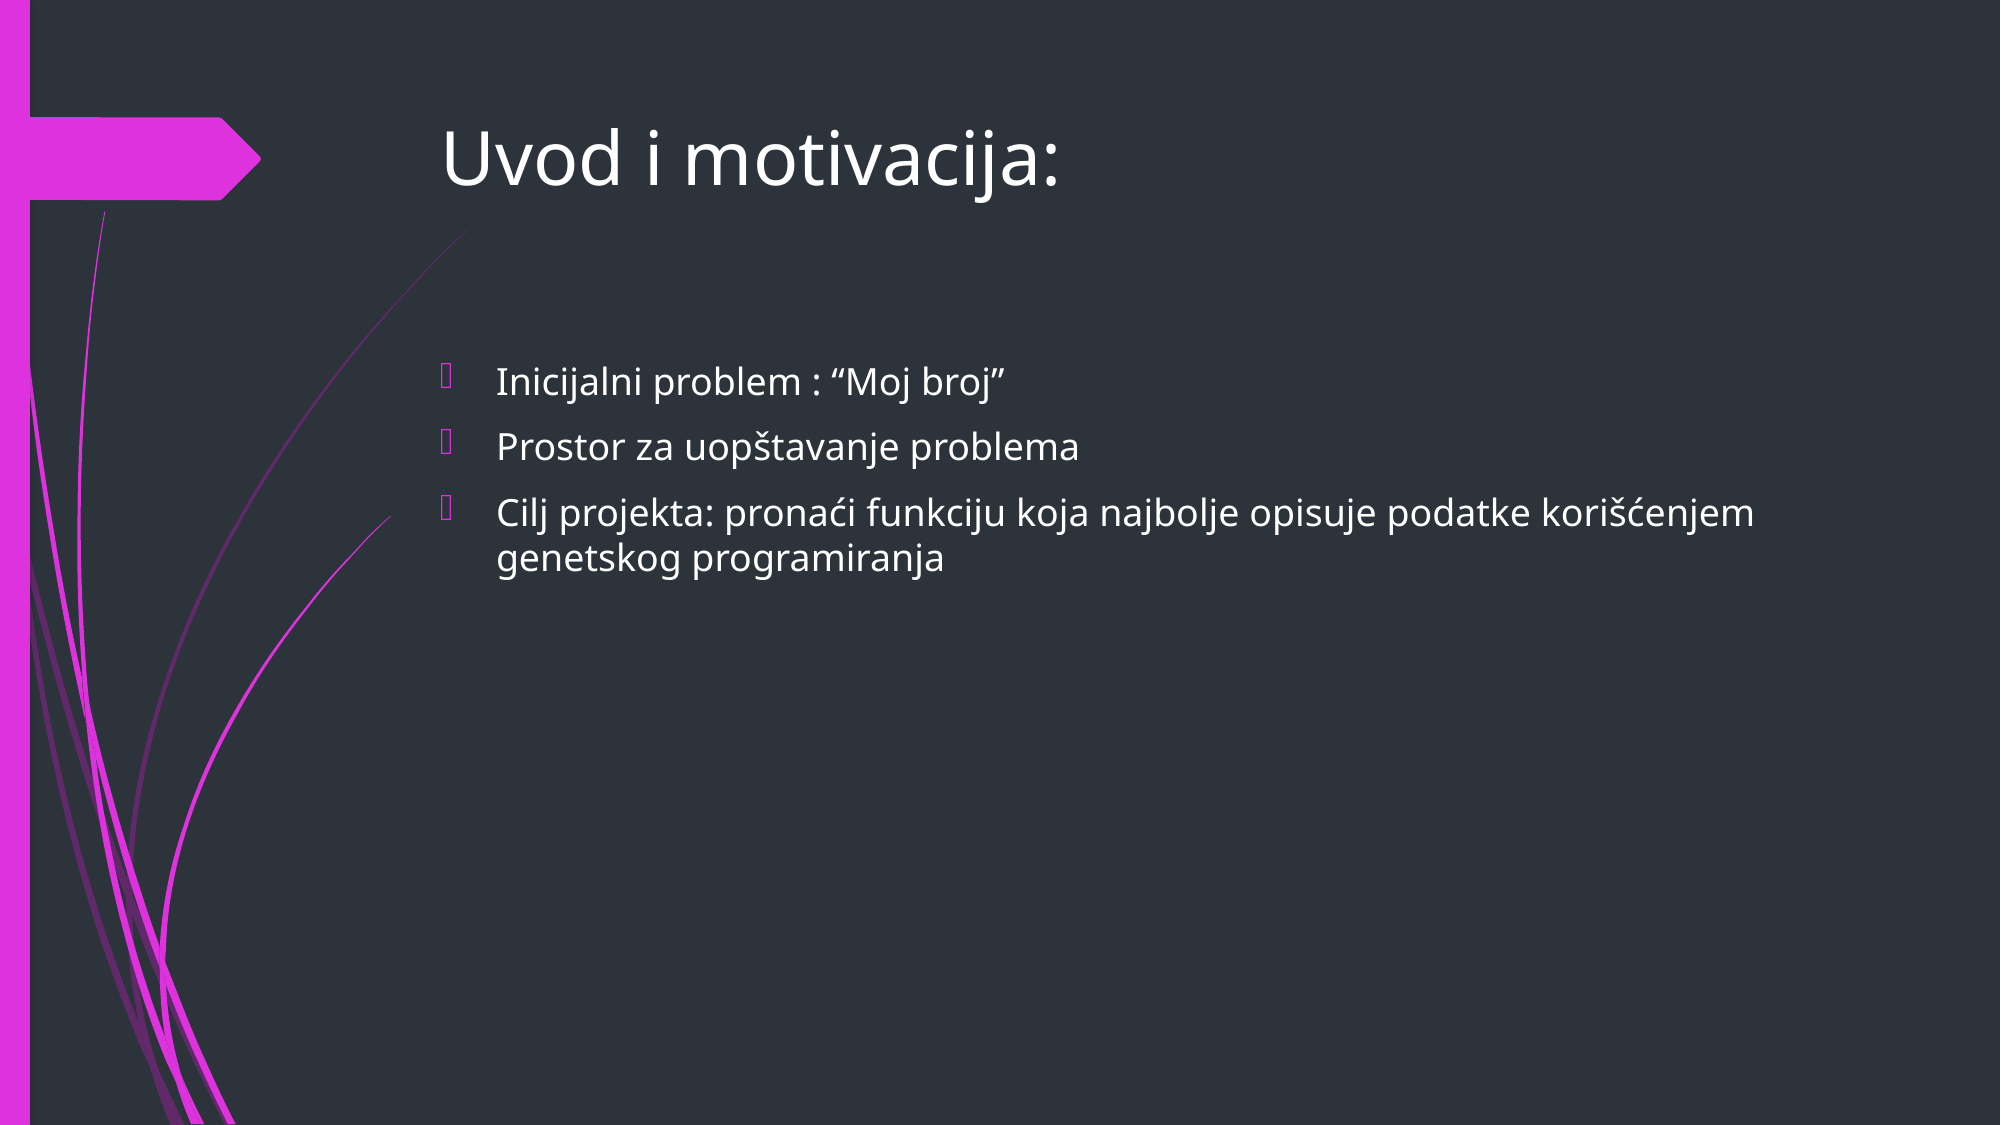

# Uvod i motivacija:
Inicijalni problem : “Moj broj”
Prostor za uopštavanje problema
Cilj projekta: pronaći funkciju koja najbolje opisuje podatke korišćenjem genetskog programiranja